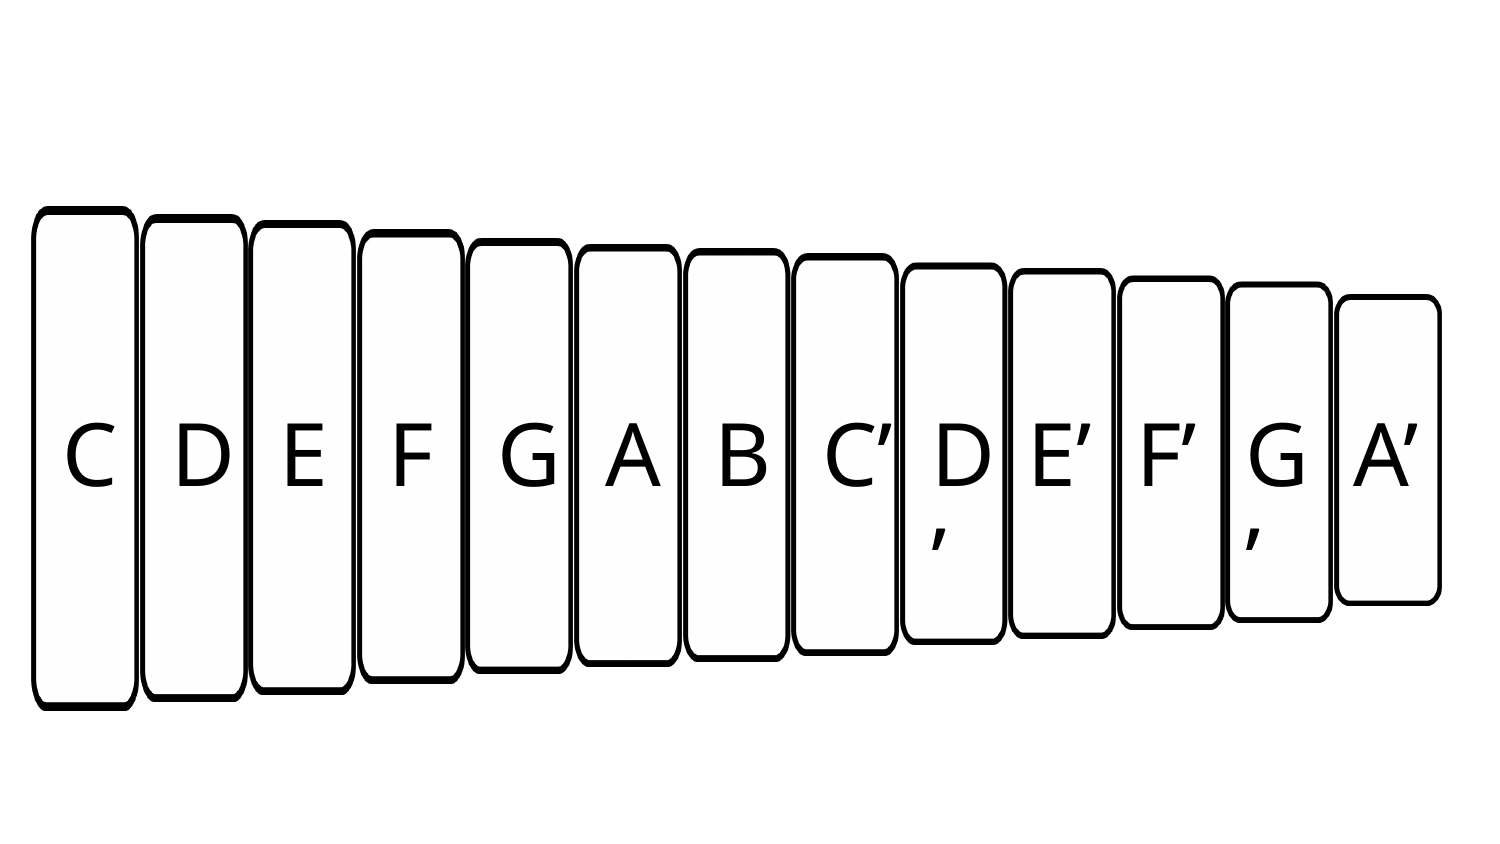

C
D
E
F
G
A
B
C’
D’
E’
F’
G’
A’